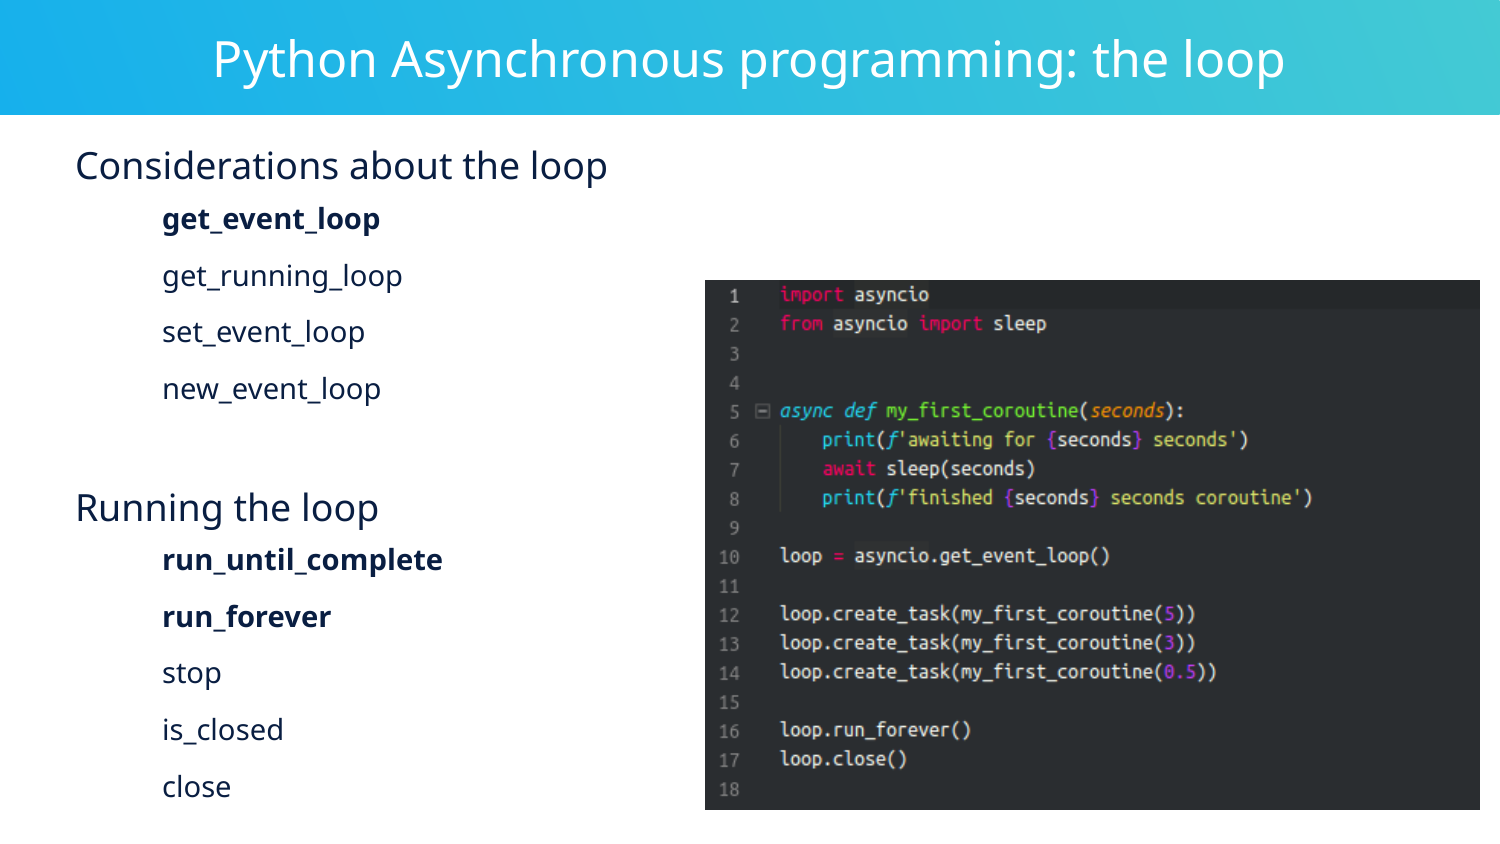

Python Asynchronous programming: the loop
Considerations about the loop
Running the loop
get_event_loop
get_running_loop
set_event_loop
new_event_loop
run_until_complete
run_forever
stop
is_closed
close